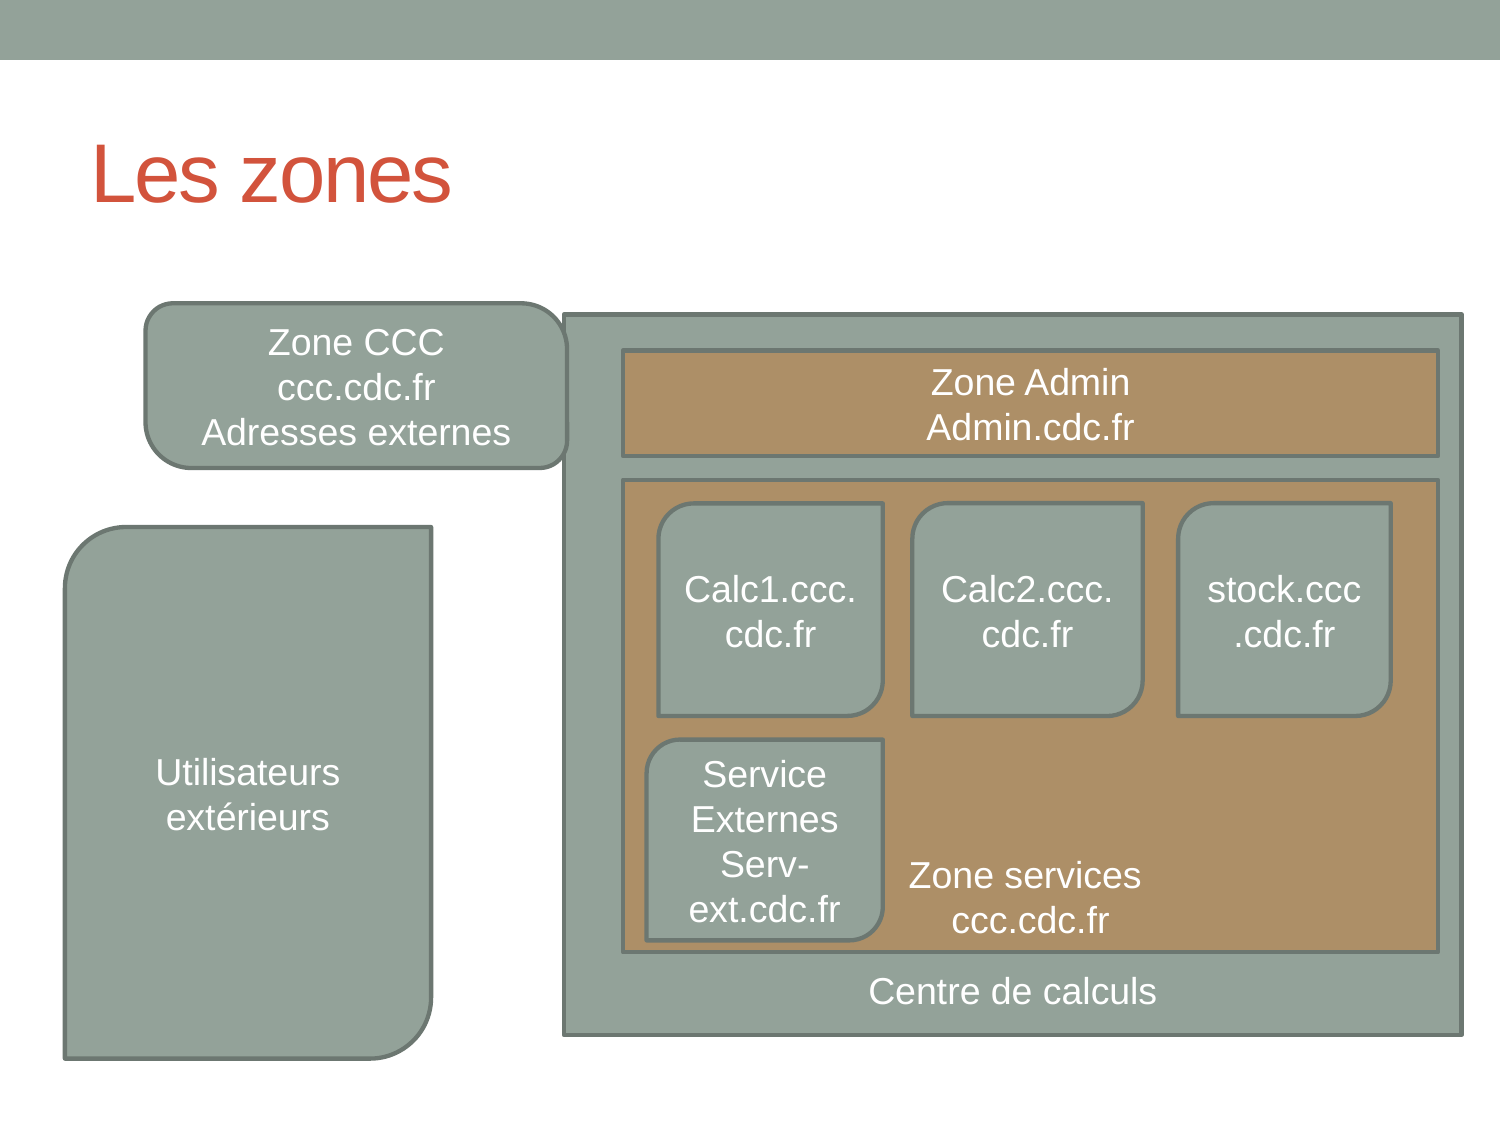

# Les zones
Zone CCC
ccc.cdc.fr
Adresses externes
Centre de calculs
Zone Admin
Admin.cdc.fr
Zone services
ccc.cdc.fr
Calc2.ccc.cdc.fr
stock.ccc.cdc.fr
Calc1.ccc.cdc.fr
Utilisateurs extérieurs
Service Externes
Serv-ext.cdc.fr